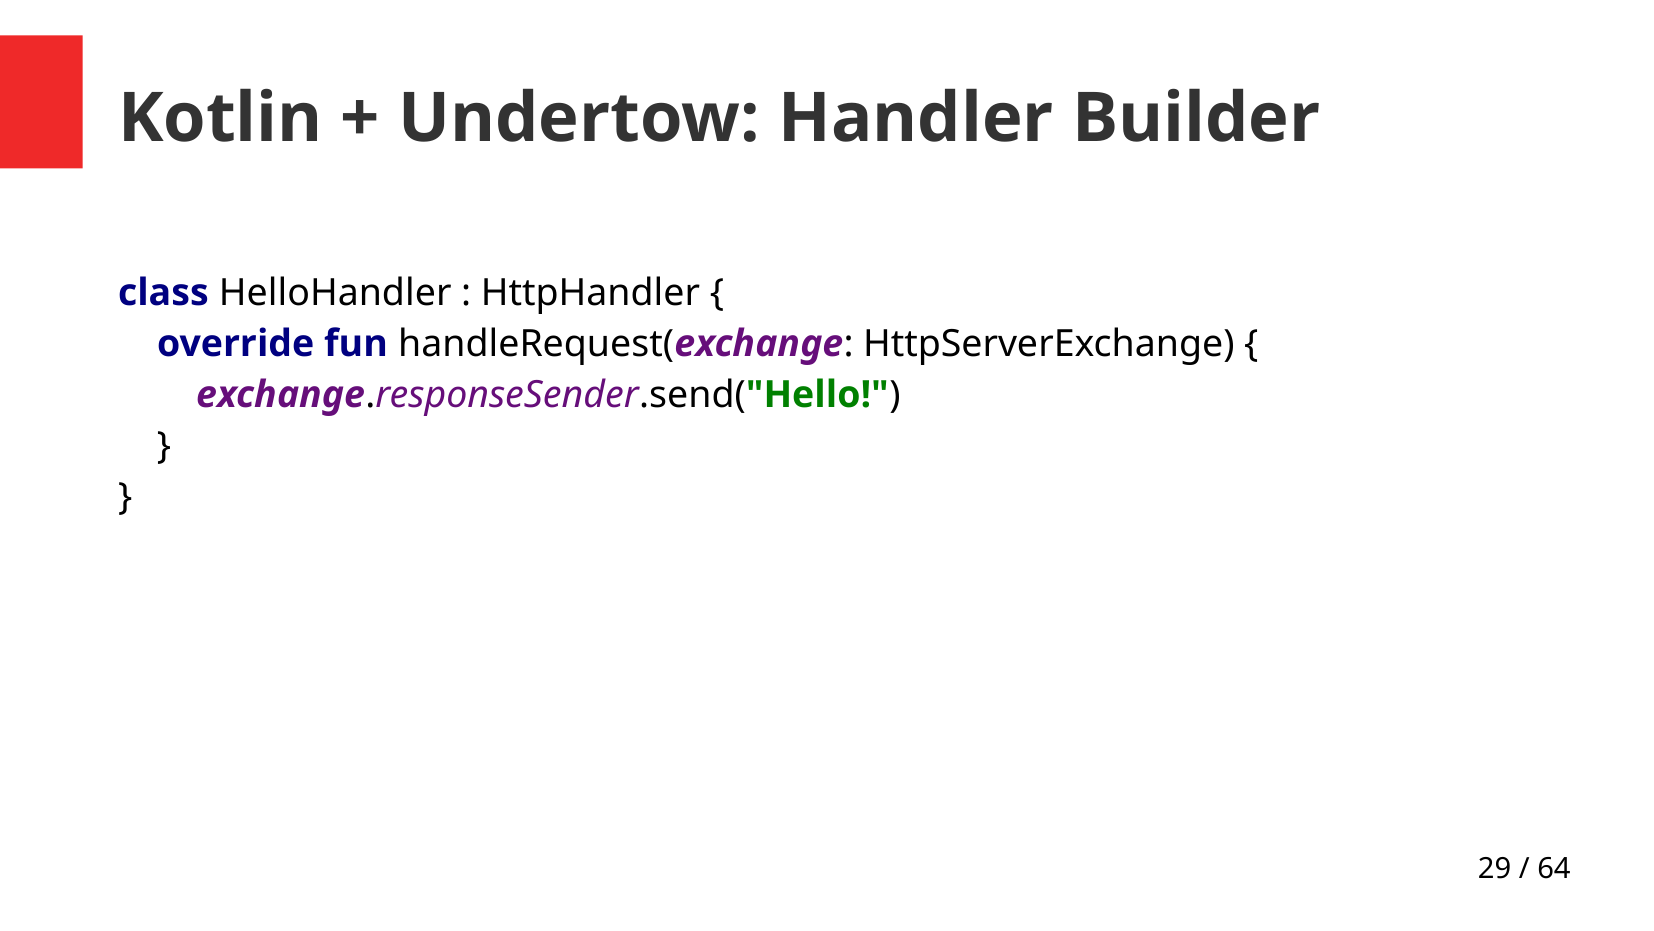

# Kotlin + Undertow: Handler Builder
class HelloHandler : HttpHandler {
 override fun handleRequest(exchange: HttpServerExchange) {
 exchange.responseSender.send("Hello!")
 }
}
29